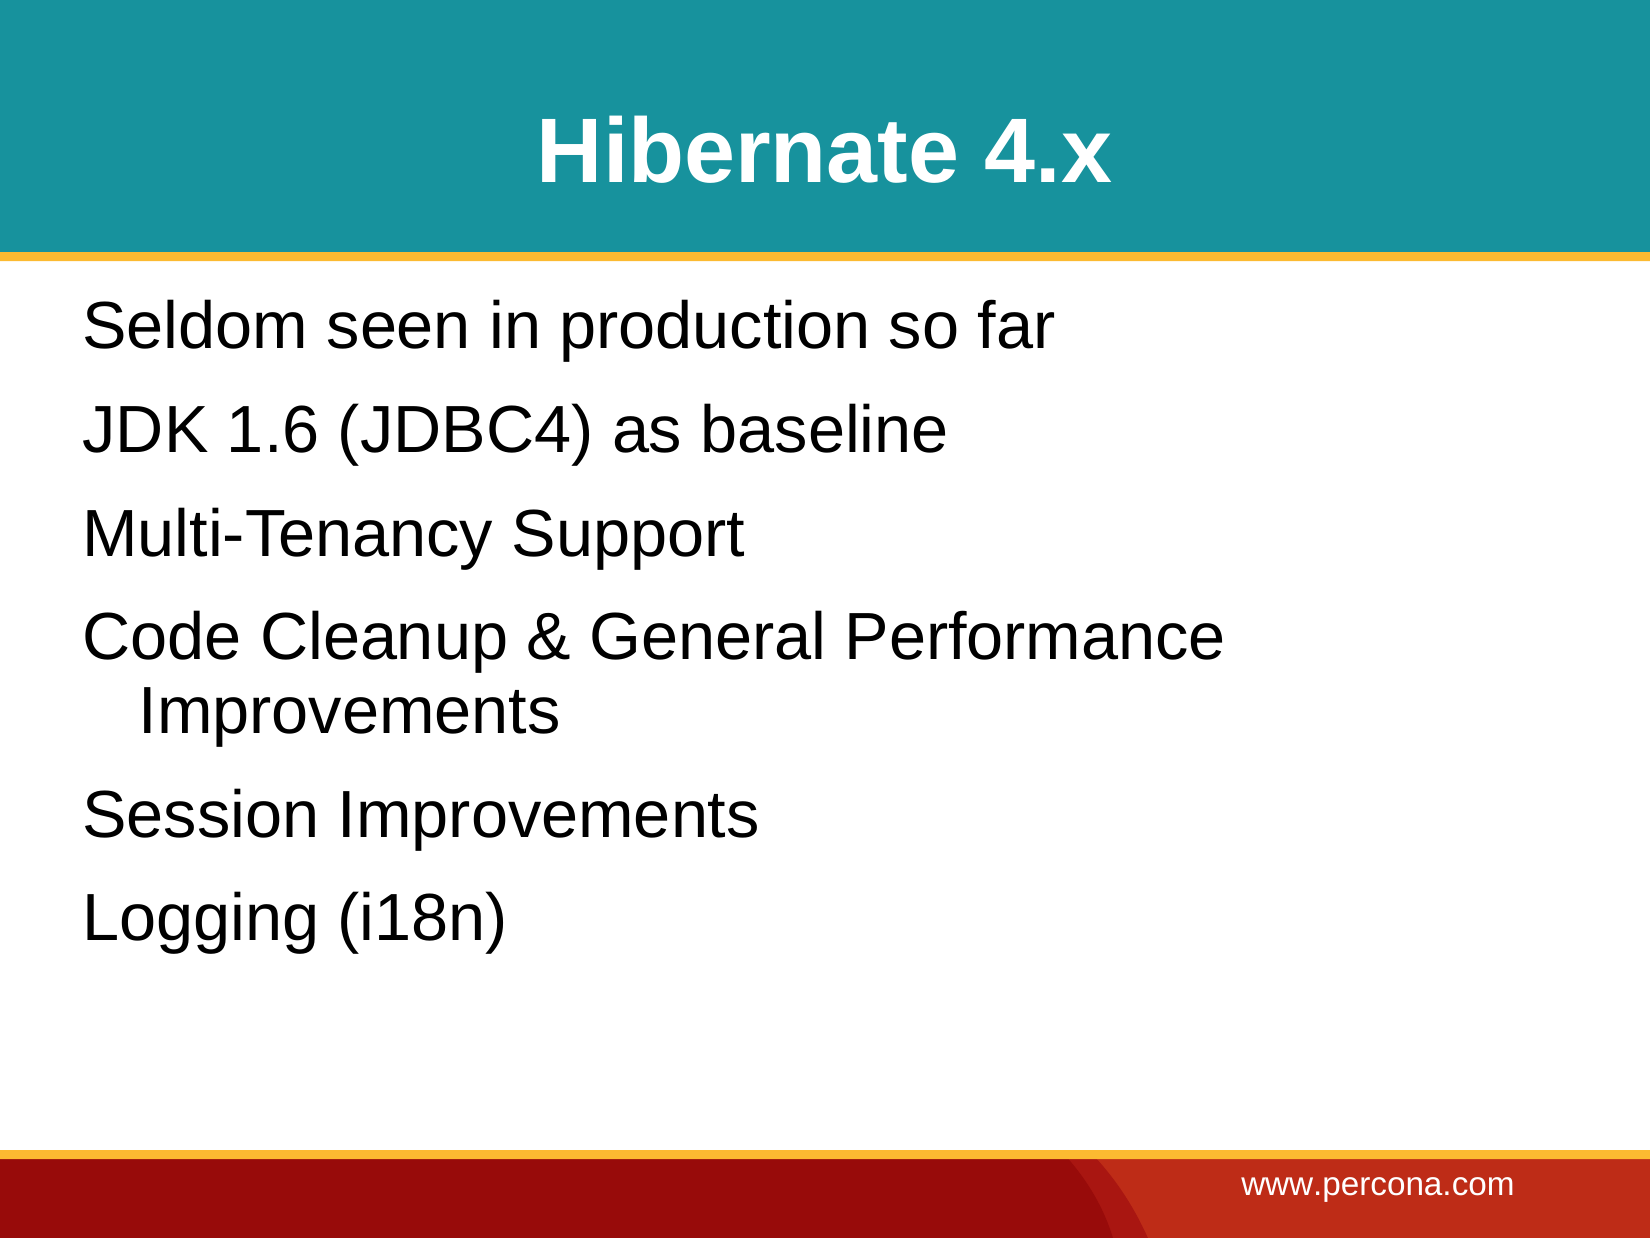

# Hibernate 4.x
Seldom seen in production so far
JDK 1.6 (JDBC4) as baseline
Multi-Tenancy Support
Code Cleanup & General Performance Improvements
Session Improvements
Logging (i18n)
www.percona.com